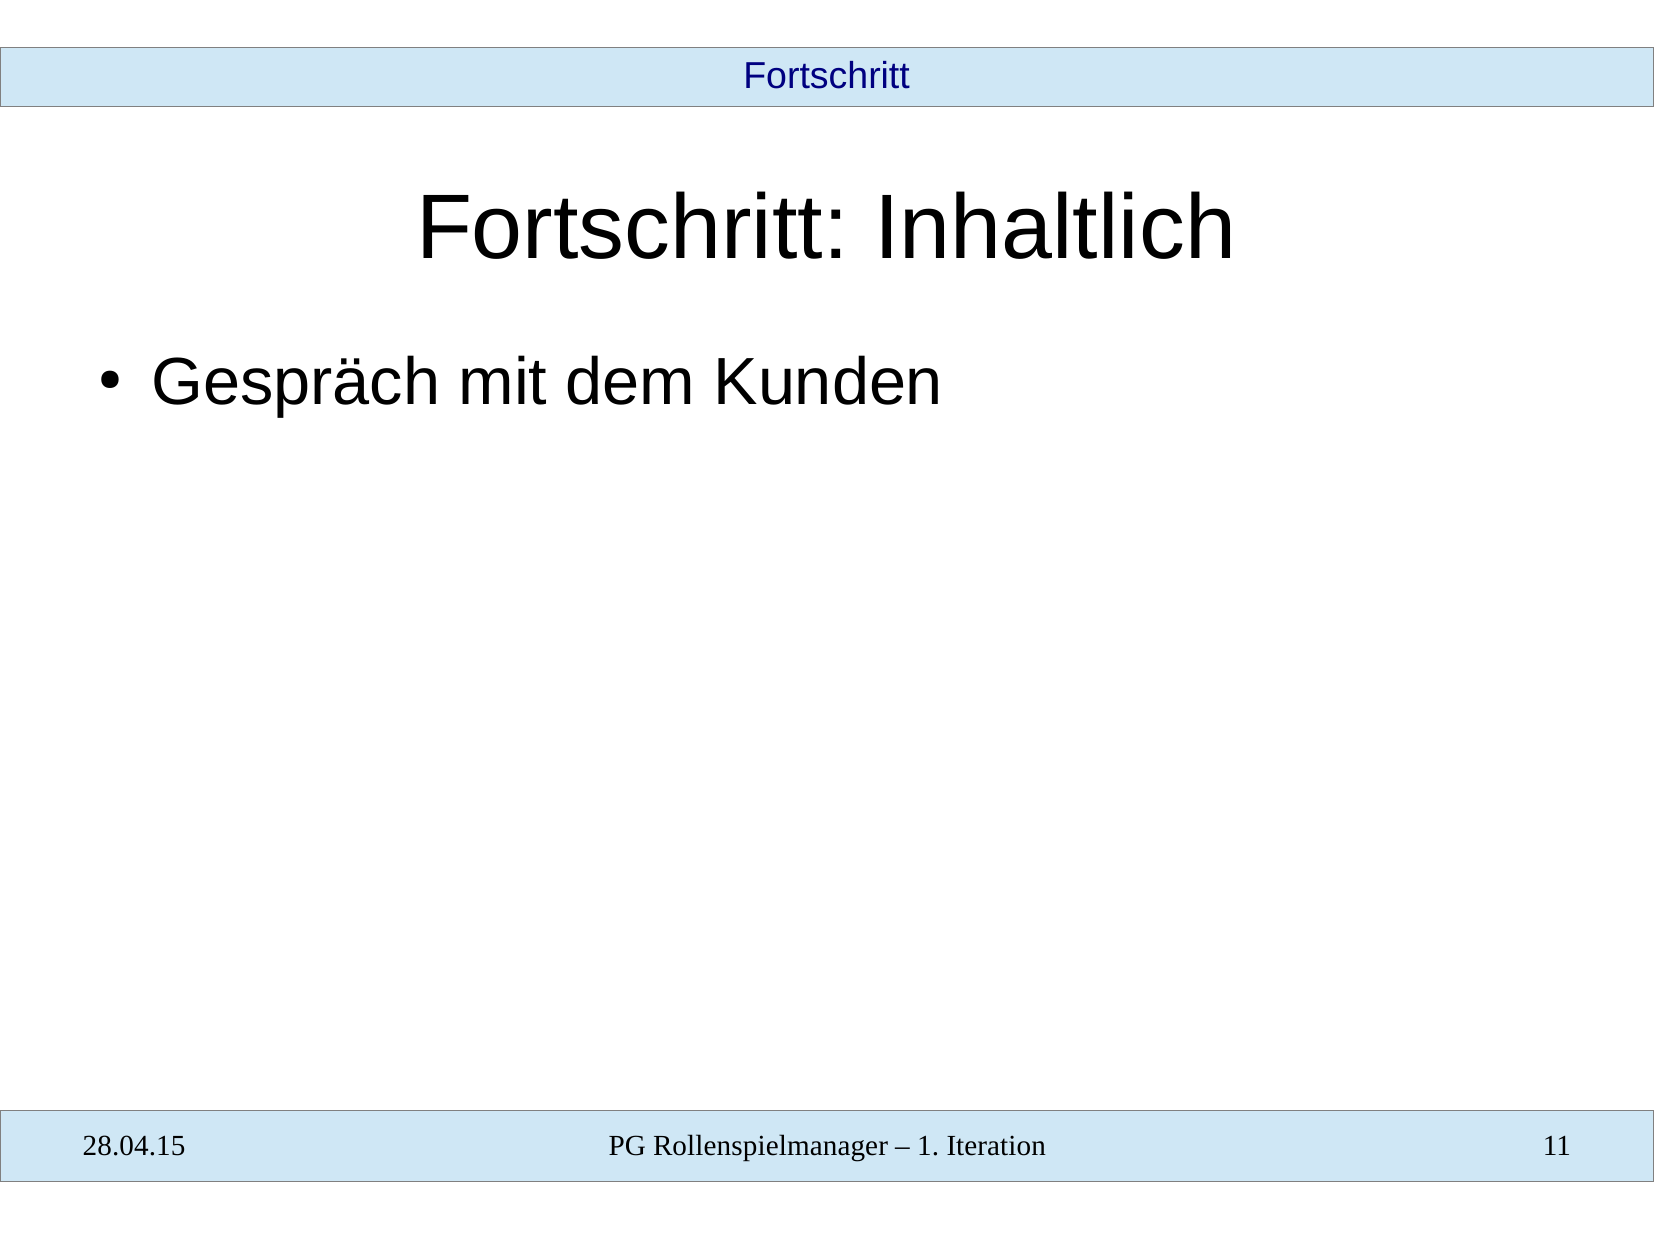

Fortschritt
# Fortschritt: Inhaltlich
Gespräch mit dem Kunden
28.04.15
PG Rollenspielmanager - 1. Iteration
11